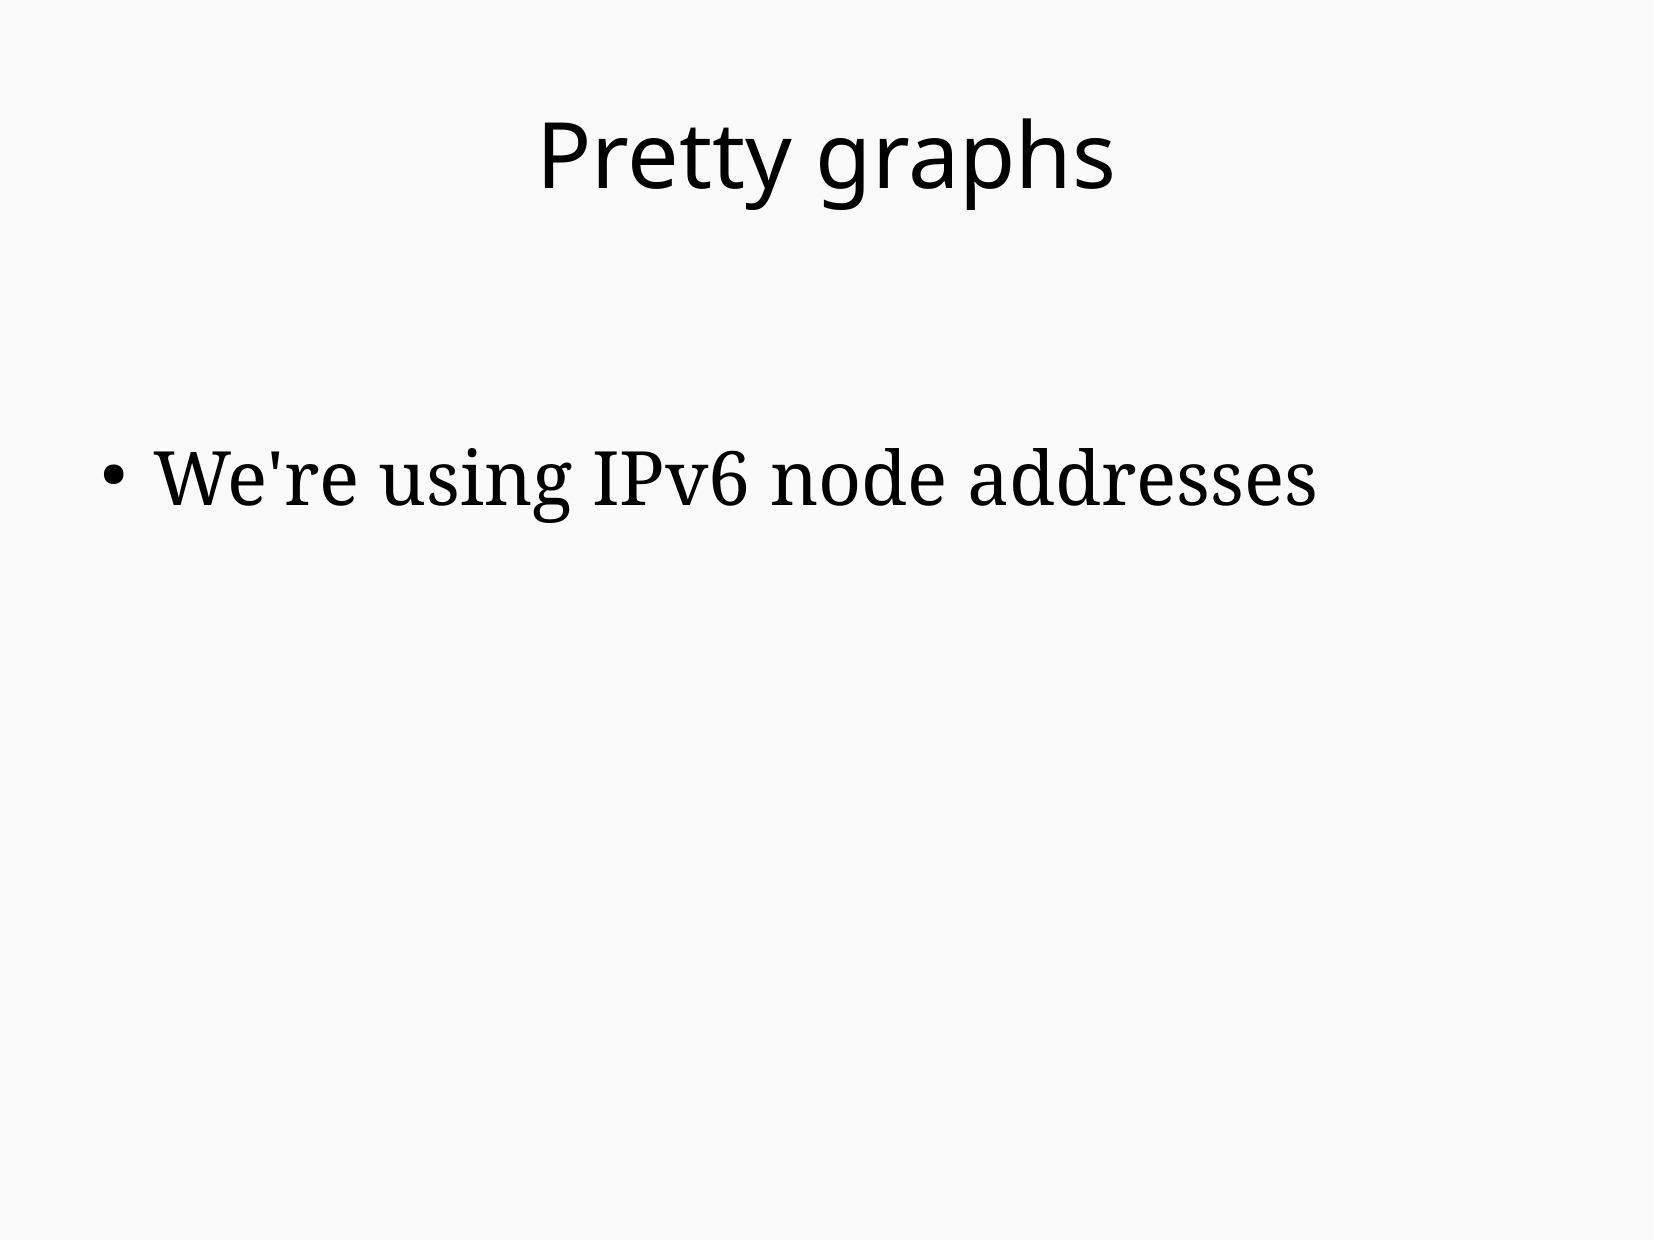

# Pretty graphs
We're using IPv6 node addresses